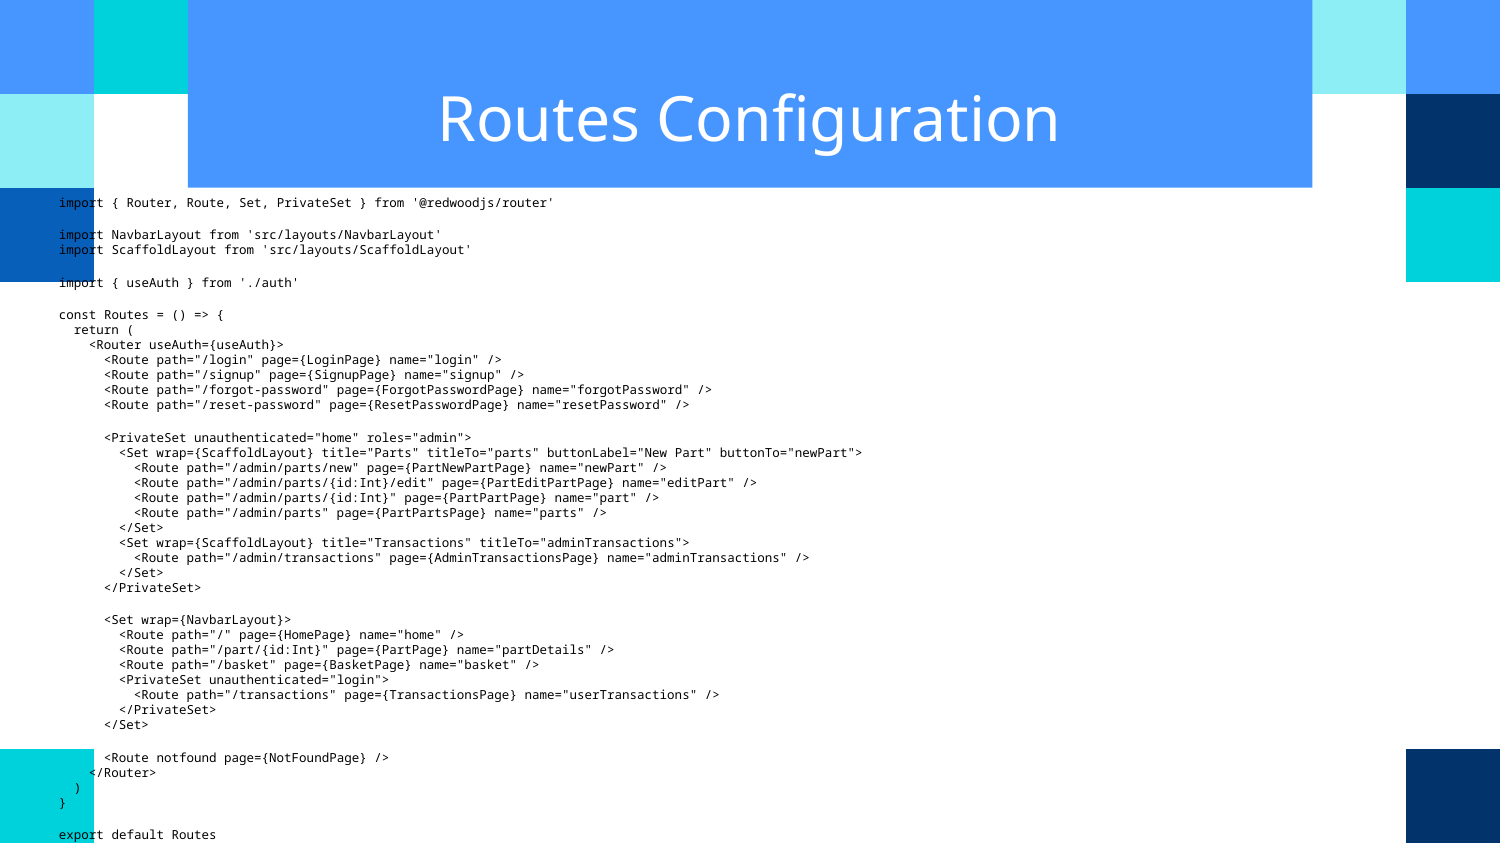

Routes Configuration
# import { Router, Route, Set, PrivateSet } from '@redwoodjs/router'
import NavbarLayout from 'src/layouts/NavbarLayout'
import ScaffoldLayout from 'src/layouts/ScaffoldLayout'
import { useAuth } from './auth'
const Routes = () => {
 return (
 <Router useAuth={useAuth}>
 <Route path="/login" page={LoginPage} name="login" />
 <Route path="/signup" page={SignupPage} name="signup" />
 <Route path="/forgot-password" page={ForgotPasswordPage} name="forgotPassword" />
 <Route path="/reset-password" page={ResetPasswordPage} name="resetPassword" />
 <PrivateSet unauthenticated="home" roles="admin">
 <Set wrap={ScaffoldLayout} title="Parts" titleTo="parts" buttonLabel="New Part" buttonTo="newPart">
 <Route path="/admin/parts/new" page={PartNewPartPage} name="newPart" />
 <Route path="/admin/parts/{id:Int}/edit" page={PartEditPartPage} name="editPart" />
 <Route path="/admin/parts/{id:Int}" page={PartPartPage} name="part" />
 <Route path="/admin/parts" page={PartPartsPage} name="parts" />
 </Set>
 <Set wrap={ScaffoldLayout} title="Transactions" titleTo="adminTransactions">
 <Route path="/admin/transactions" page={AdminTransactionsPage} name="adminTransactions" />
 </Set>
 </PrivateSet>
 <Set wrap={NavbarLayout}>
 <Route path="/" page={HomePage} name="home" />
 <Route path="/part/{id:Int}" page={PartPage} name="partDetails" />
 <Route path="/basket" page={BasketPage} name="basket" />
 <PrivateSet unauthenticated="login">
 <Route path="/transactions" page={TransactionsPage} name="userTransactions" />
 </PrivateSet>
 </Set>
 <Route notfound page={NotFoundPage} />
 </Router>
 )
}
export default Routes